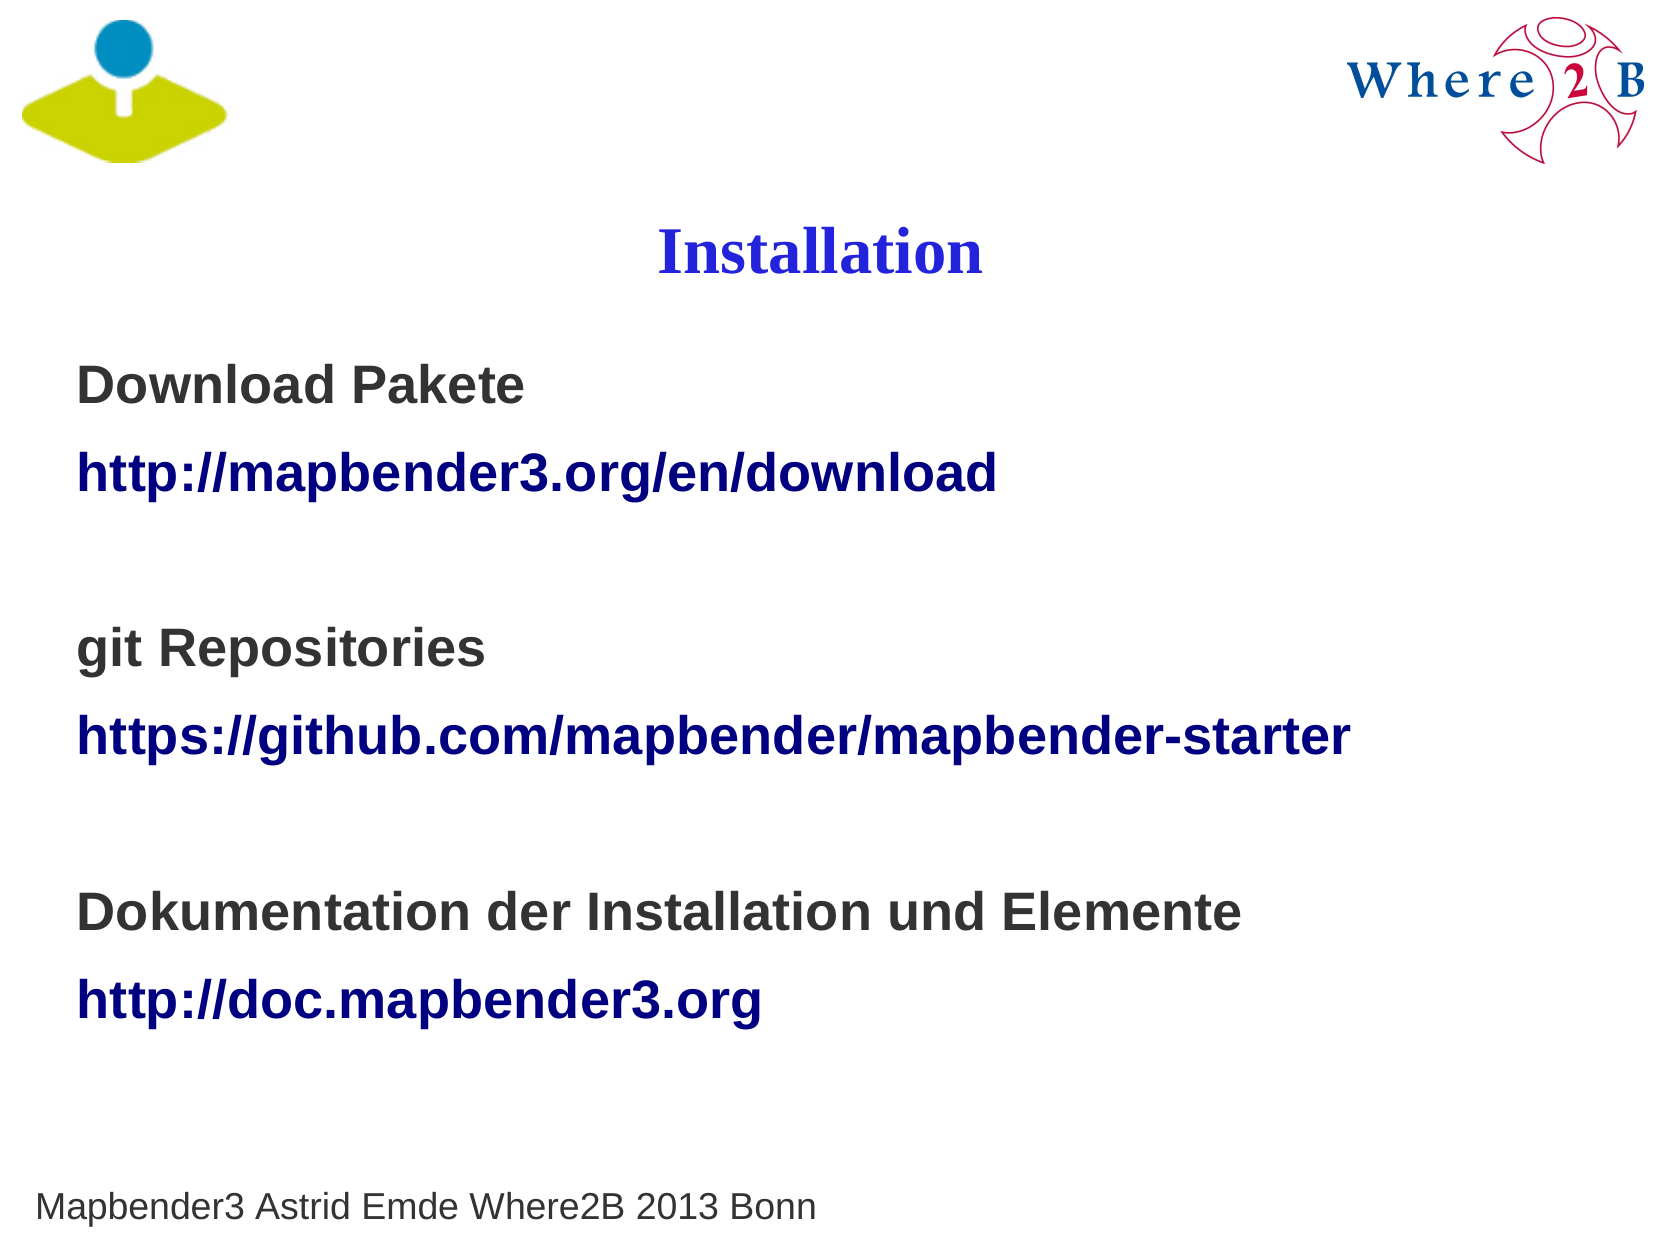

# Installation
Download Pakete
http://mapbender3.org/en/download
git Repositories
https://github.com/mapbender/mapbender-starter
Dokumentation der Installation und Elemente
http://doc.mapbender3.org